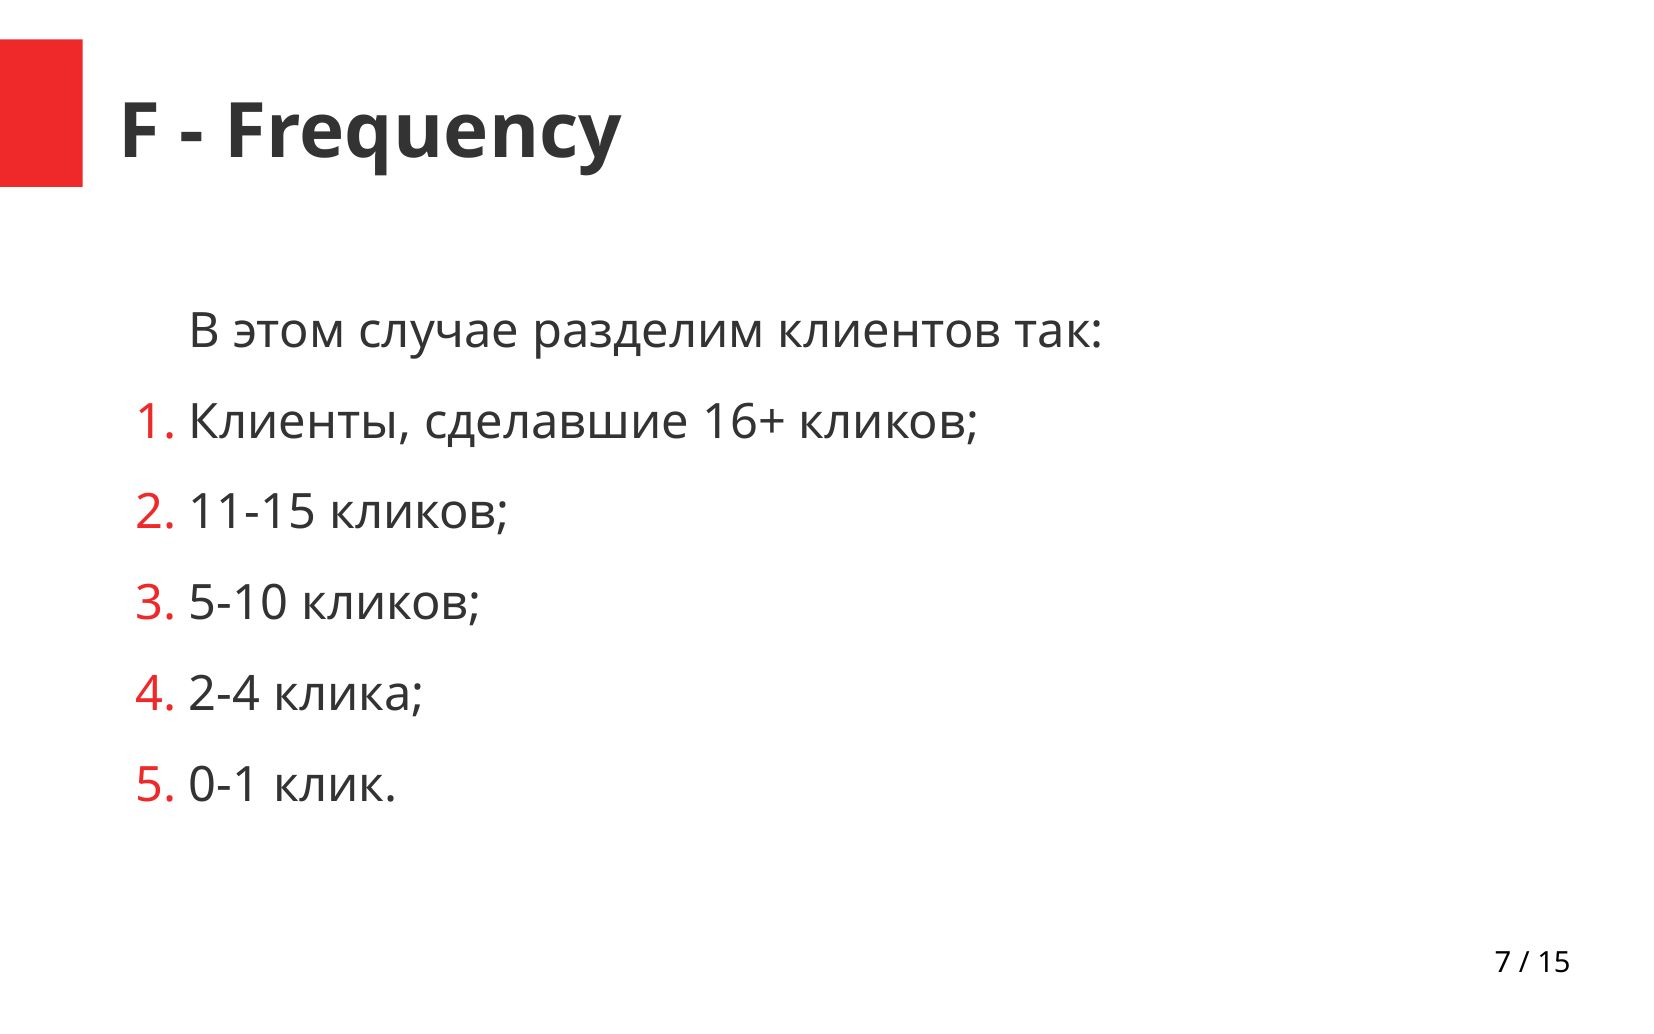

# F - Frequency
В этом случае разделим клиентов так:
Клиенты, сделавшие 16+ кликов;
11-15 кликов;
5-10 кликов;
2-4 клика;
0-1 клик.
7